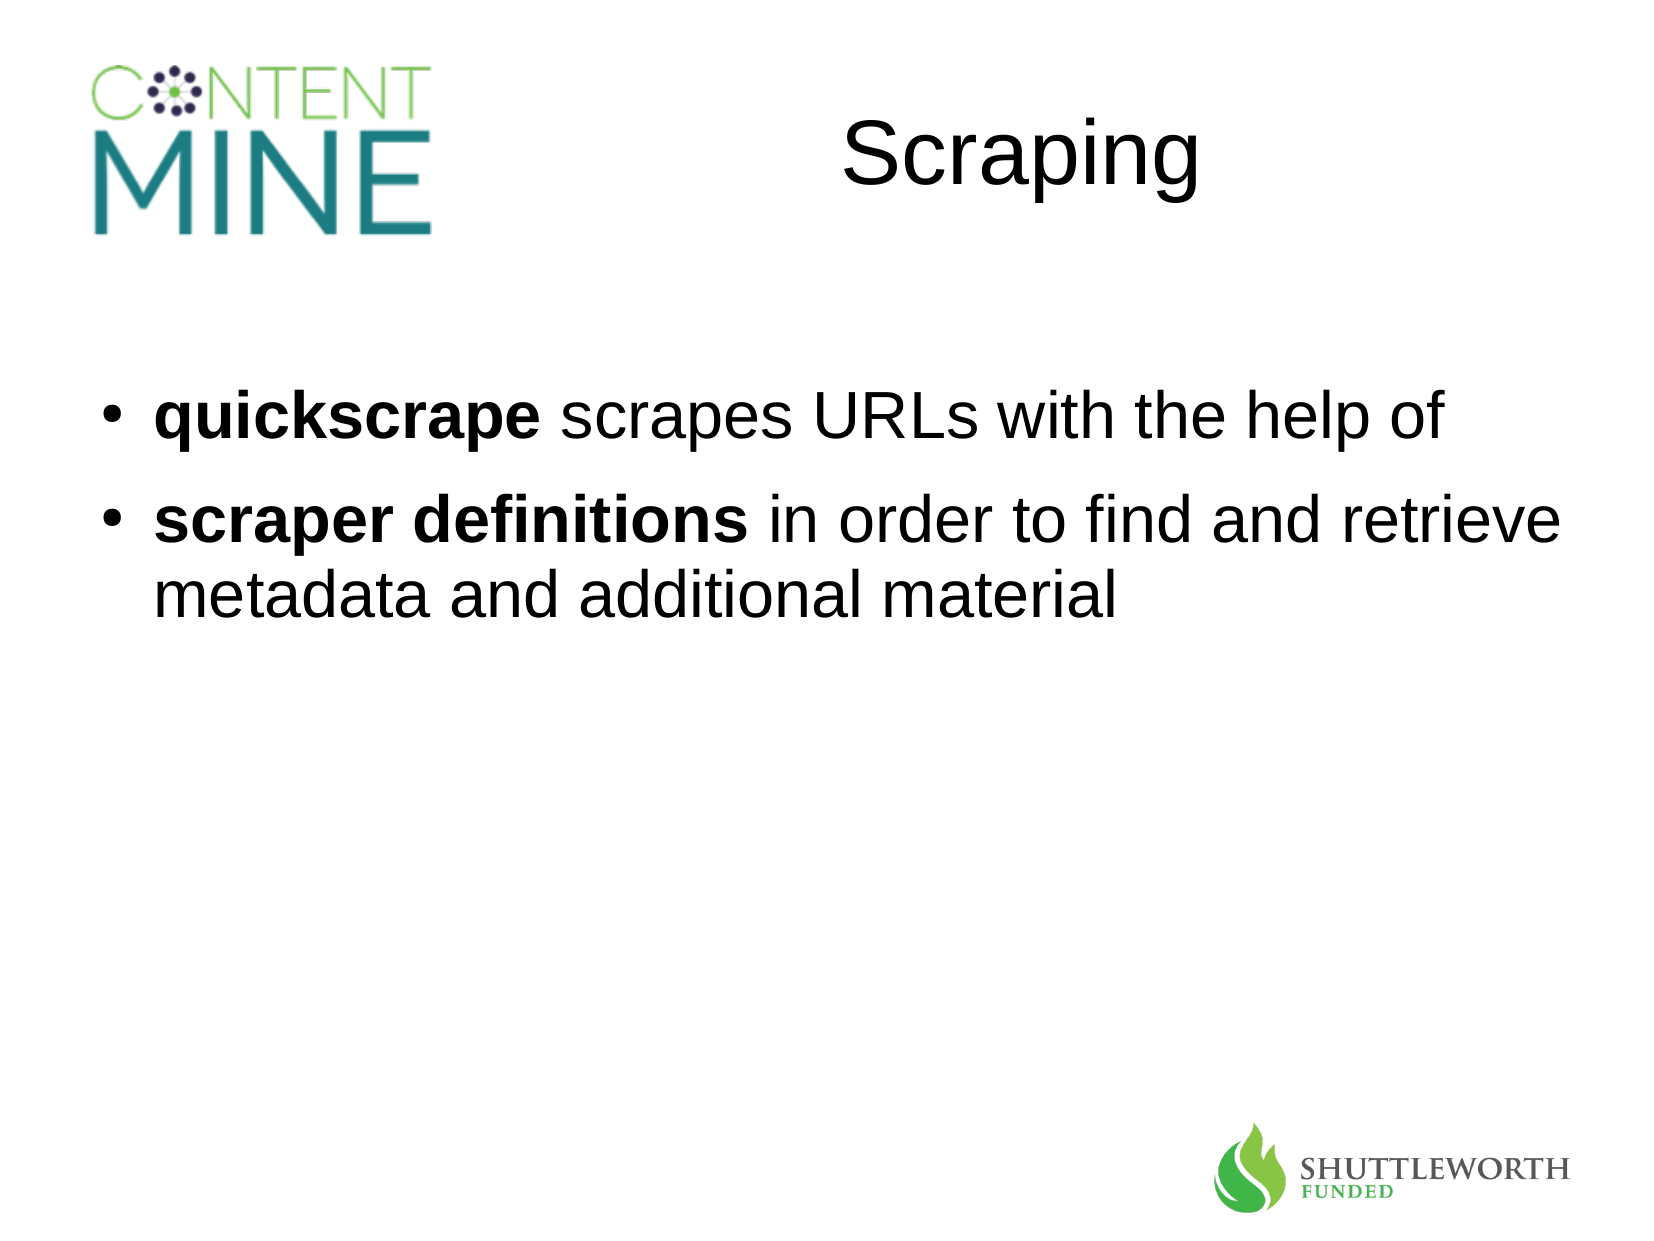

# Scraping
quickscrape scrapes URLs with the help of
scraper definitions in order to find and retrieve metadata and additional material